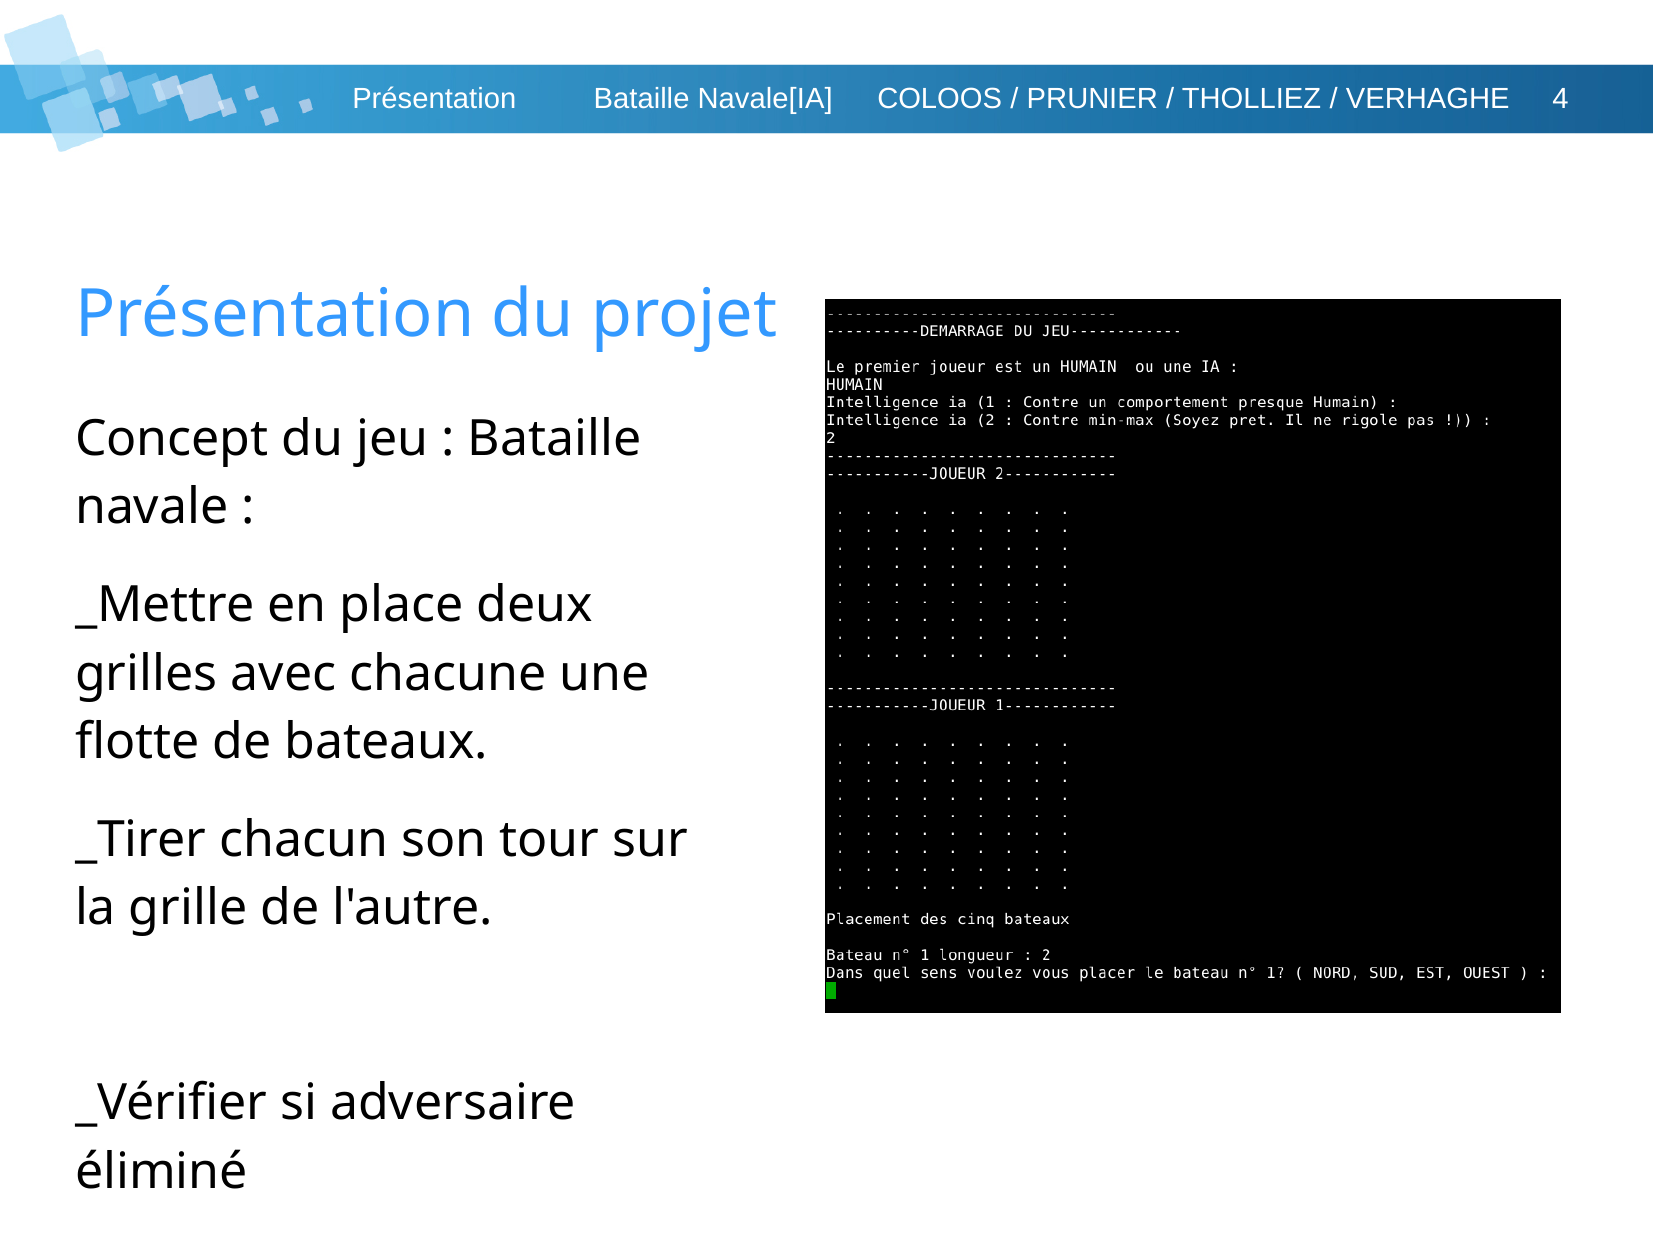

Présentation	 Bataille Navale[IA]	COLOOS / PRUNIER / THOLLIEZ / VERHAGHE 	4
# Présentation du projet
Concept du jeu : Bataille navale :
_Mettre en place deux grilles avec chacune une flotte de bateaux.
_Tirer chacun son tour sur la grille de l'autre.
_Vérifier si adversaire éliminé